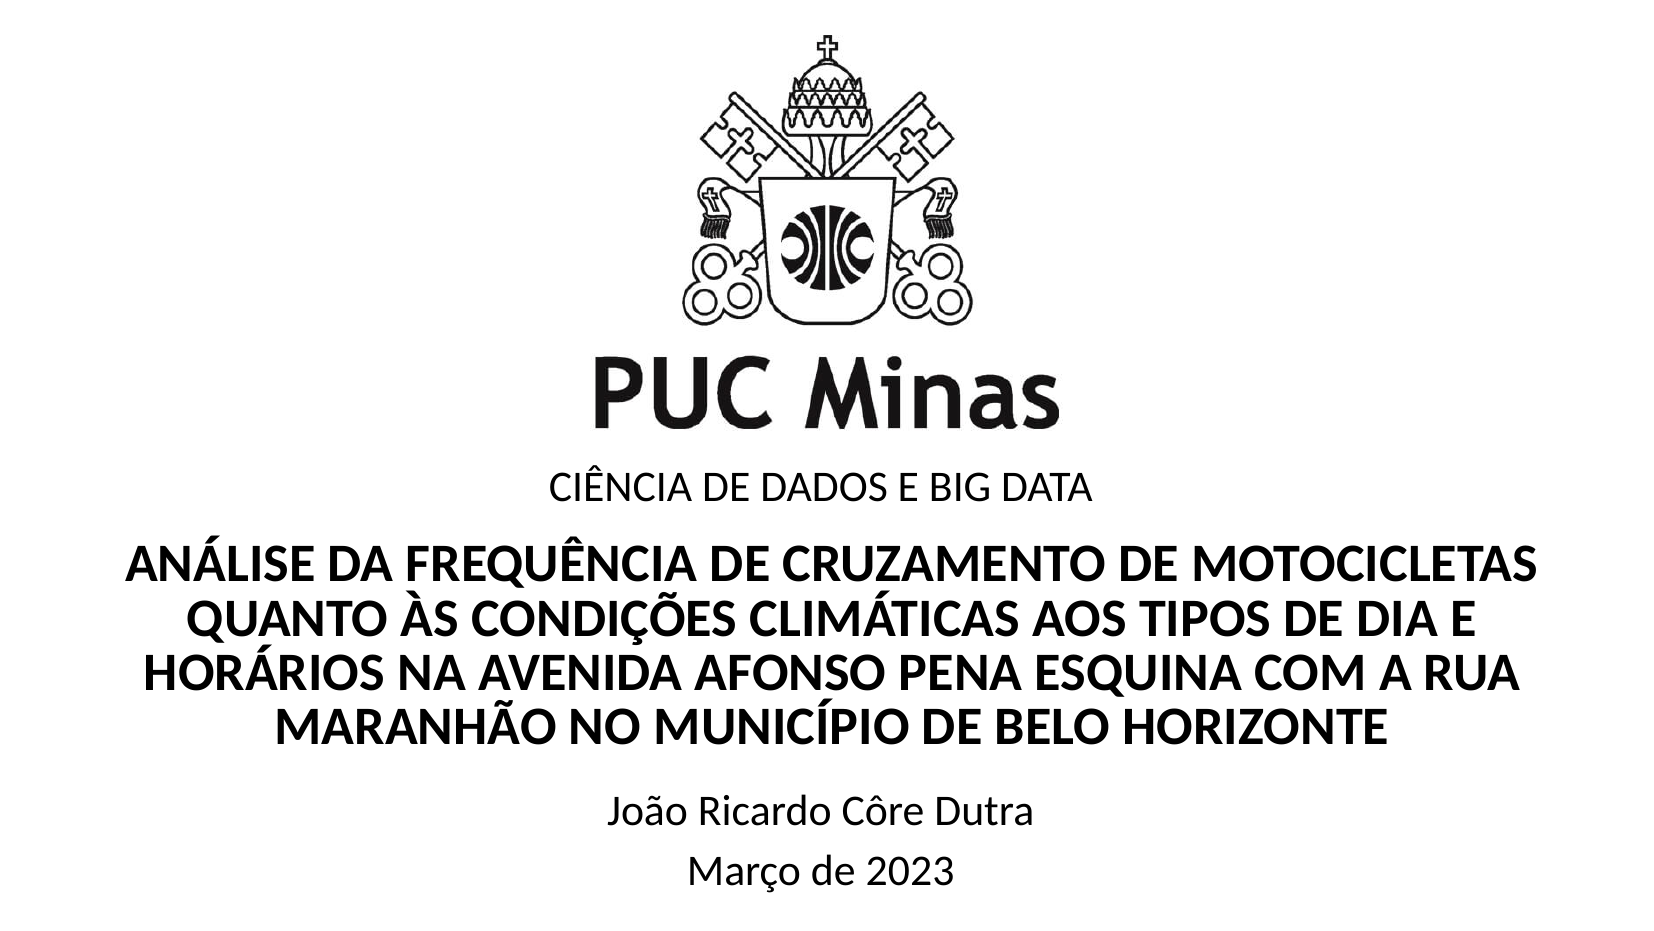

CIÊNCIA DE DADOS E BIG DATA
ANÁLISE DA FREQUÊNCIA DE CRUZAMENTO DE MOTOCICLETAS QUANTO ÀS CONDIÇÕES CLIMÁTICAS AOS TIPOS DE DIA E HORÁRIOS NA AVENIDA AFONSO PENA ESQUINA COM A RUA MARANHÃO NO MUNICÍPIO DE BELO HORIZONTE
João Ricardo Côre Dutra
Março de 2023